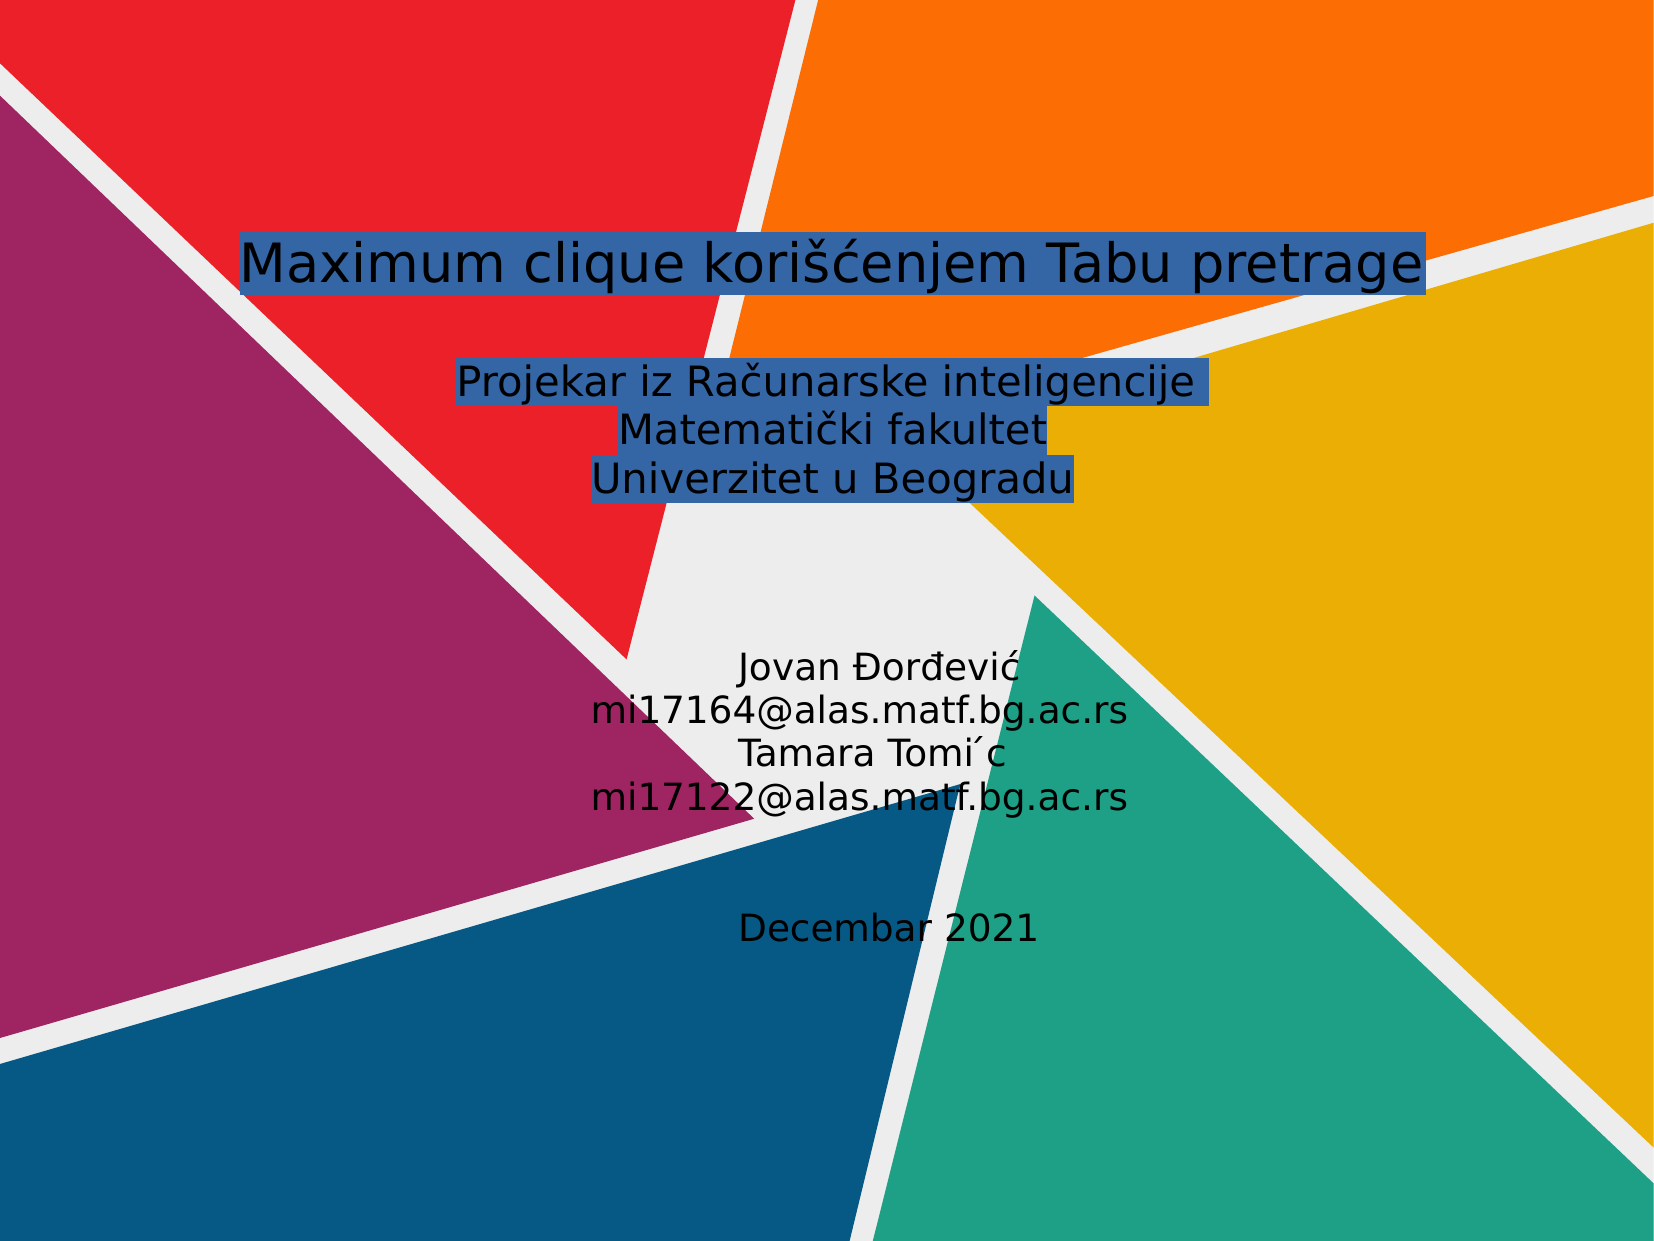

Maximum clique korišćenjem Tabu pretrage
Projekar iz Računarske inteligencije
Matematički fakultet
Univerzitet u Beogradu
					Jovan Đorđević
			mi17164@alas.matf.bg.ac.rs
					Tamara Tomi ́c
			mi17122@alas.matf.bg.ac.rs
					Decembar 2021